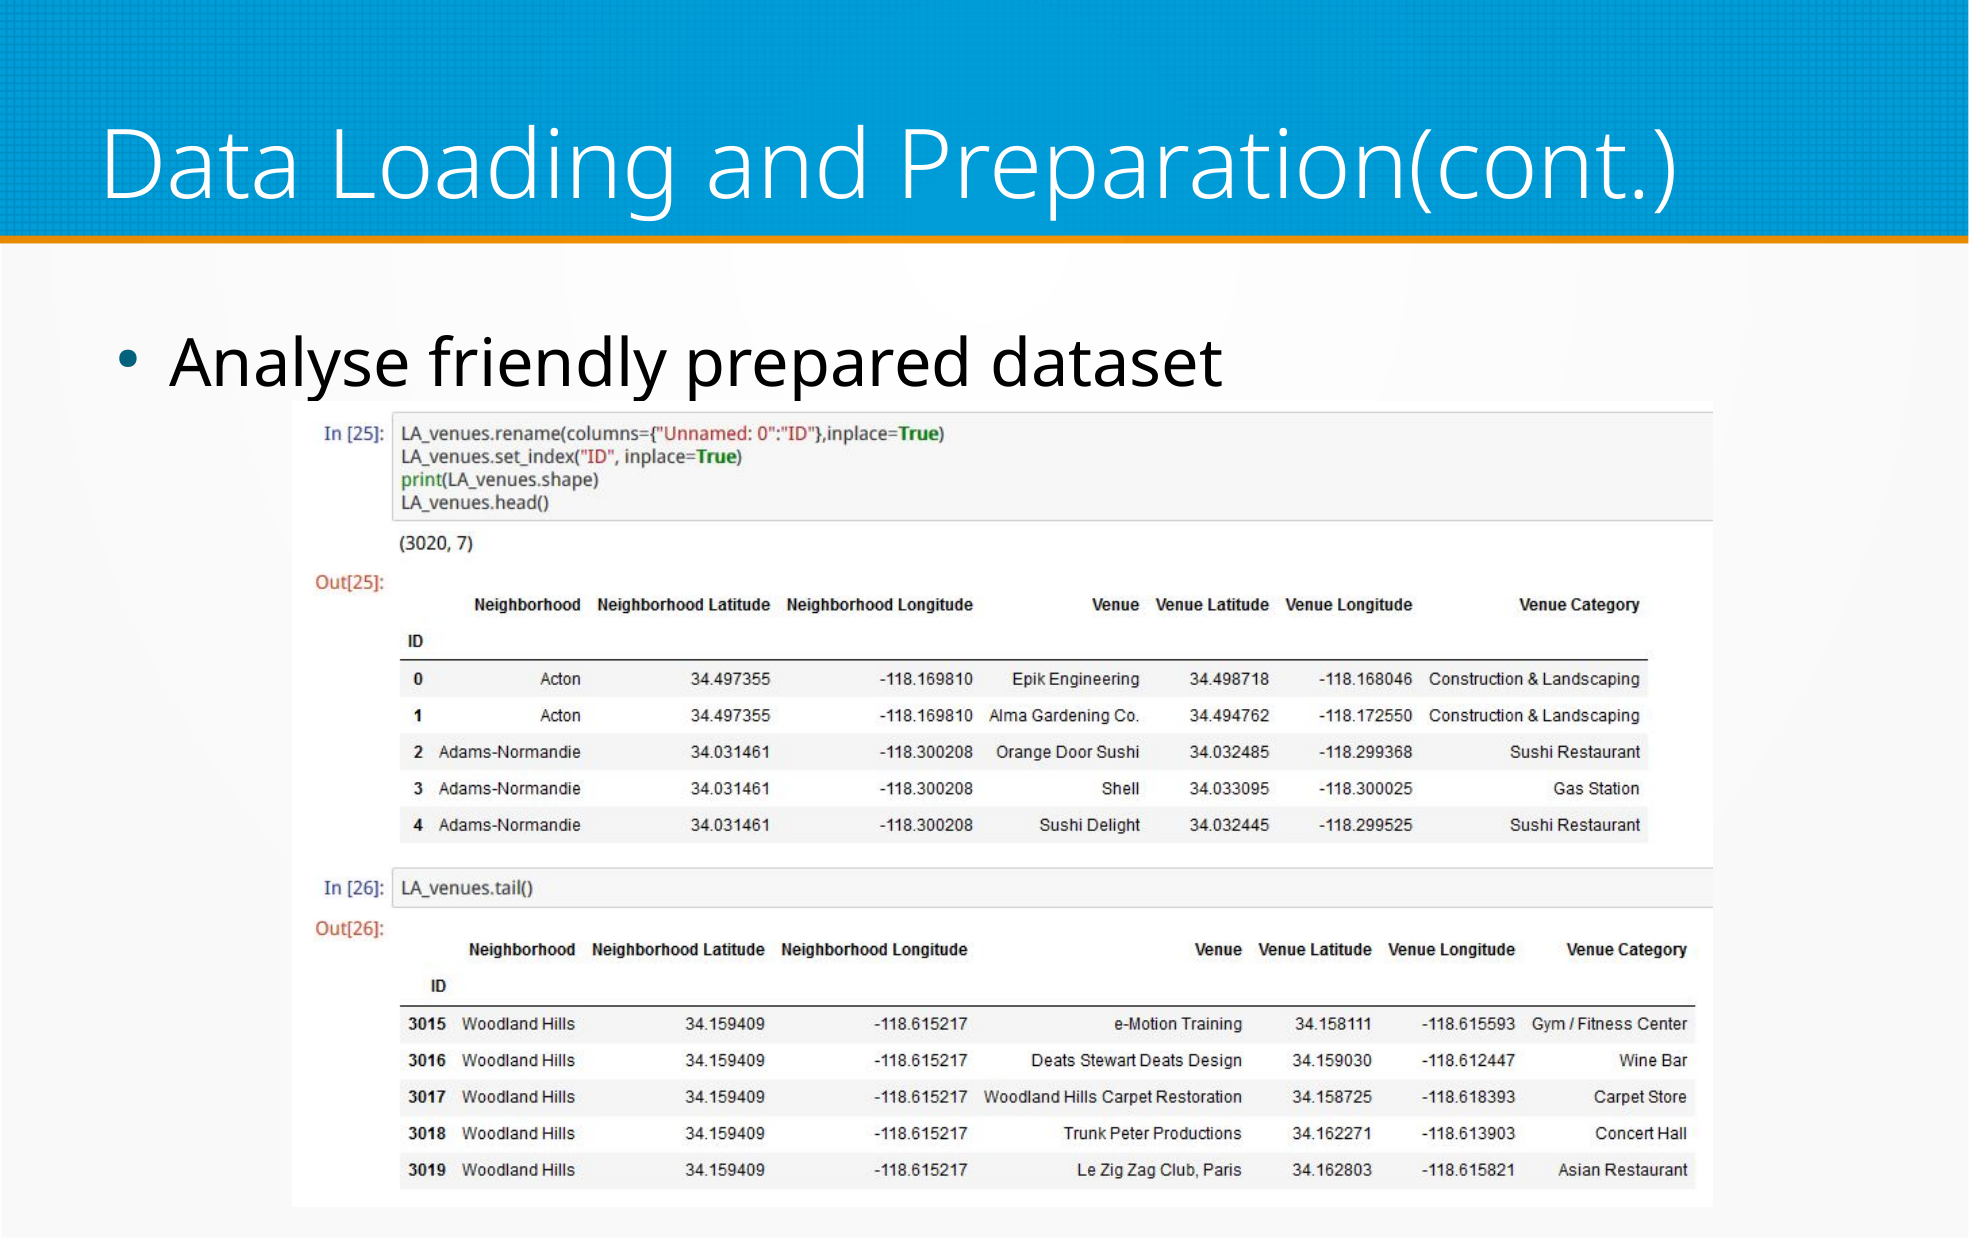

Data Loading and Preparation(cont.)
# Analyse friendly prepared dataset